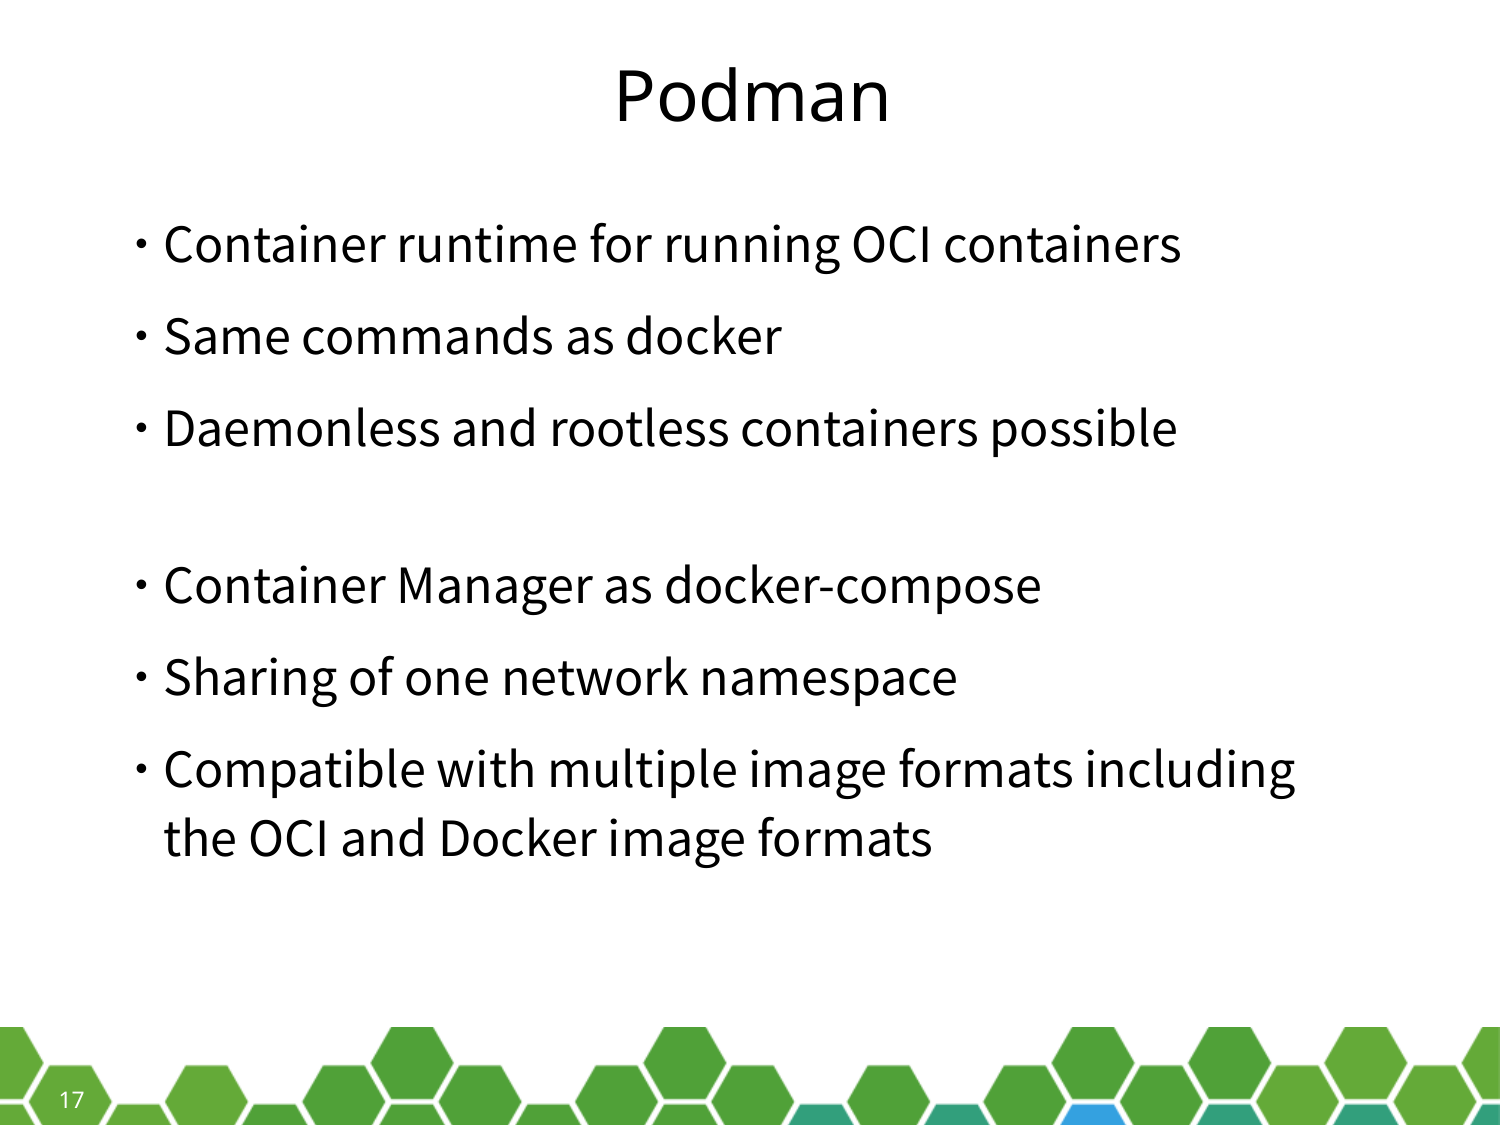

# Podman
Container runtime for running OCI containers
Same commands as docker
Daemonless and rootless containers possible
Container Manager as docker-compose
Sharing of one network namespace
Compatible with multiple image formats including the OCI and Docker image formats